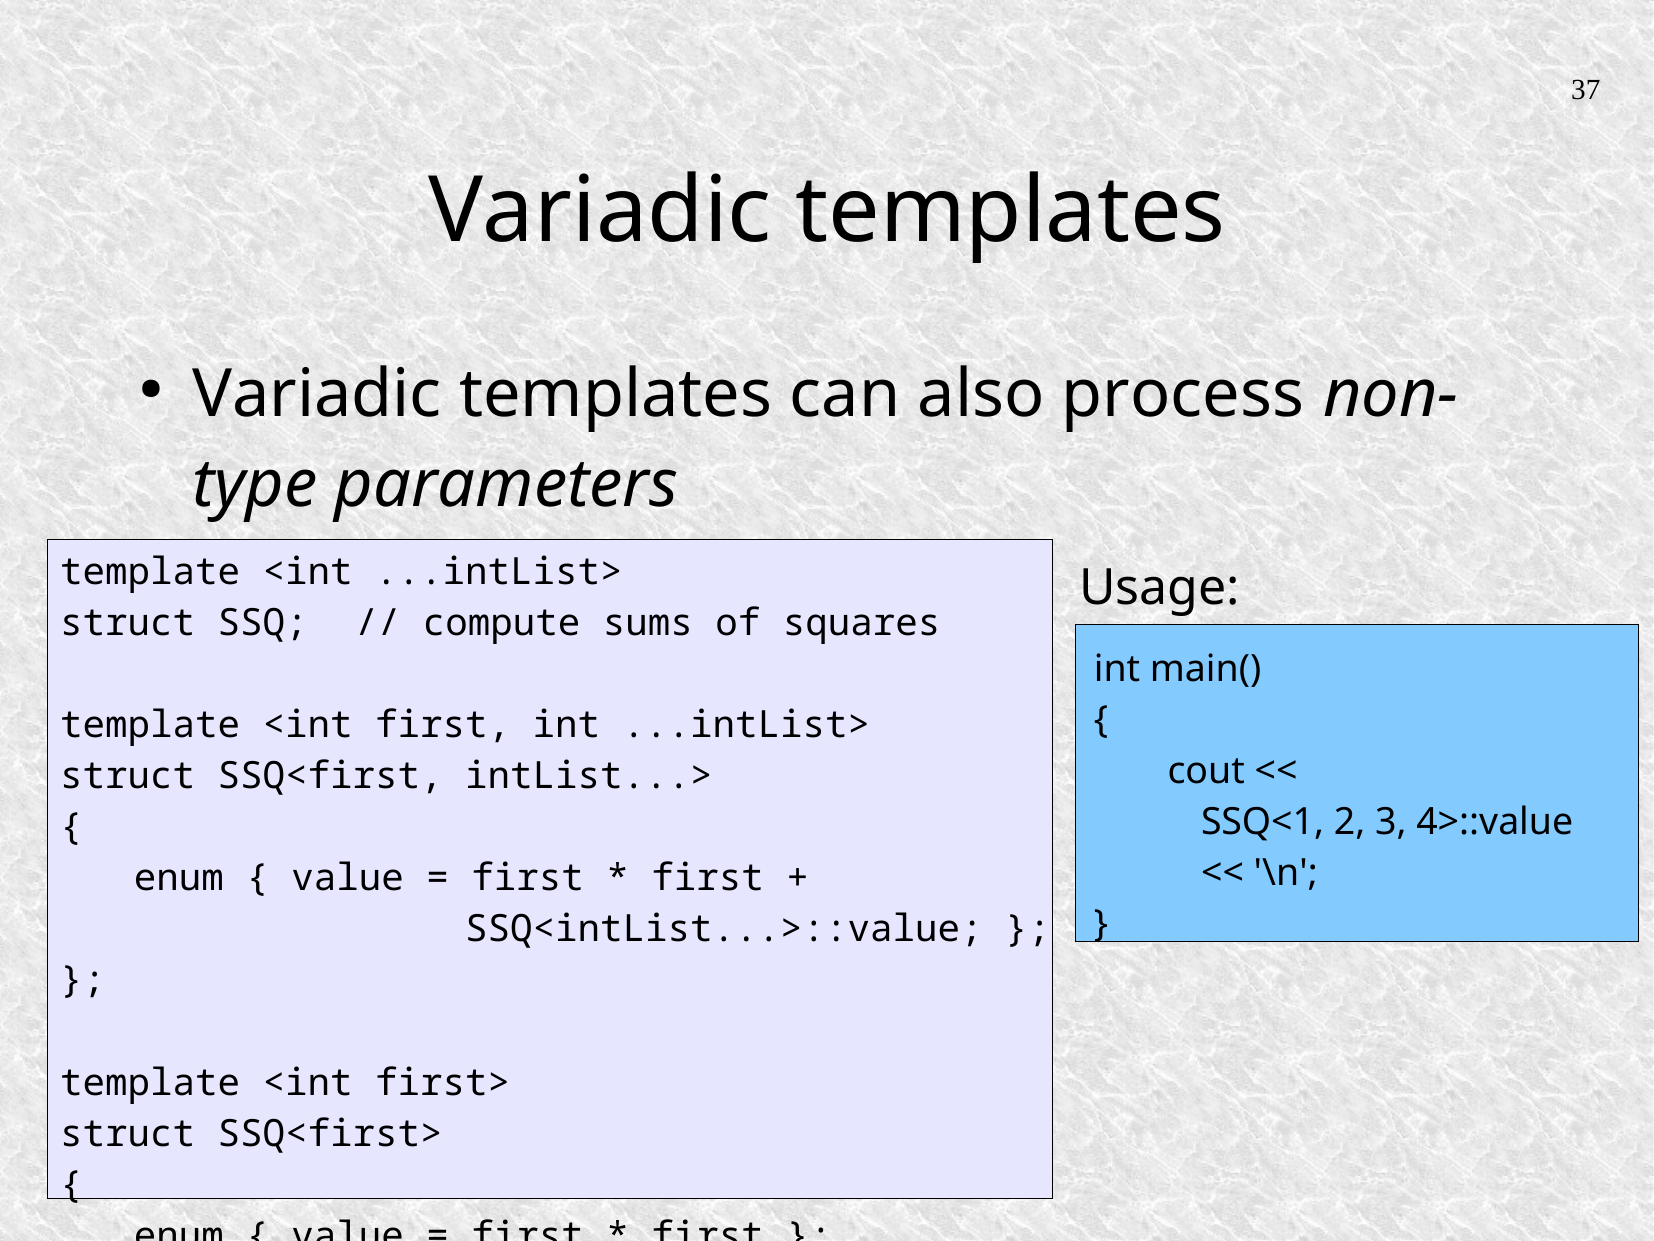

37
# Variadic templates
Variadic templates can also process non-type parameters
template <int ...intList>
struct SSQ;	// compute sums of squares
template <int first, int ...intList>
struct SSQ<first, intList...>
{
	enum { value = first * first +
 SSQ<intList...>::value; };
};
template <int first>
struct SSQ<first>
{
	enum { value = first * first };
};
Usage:
int main()
{
	cout <<
 SSQ<1, 2, 3, 4>::value
 << '\n';
}